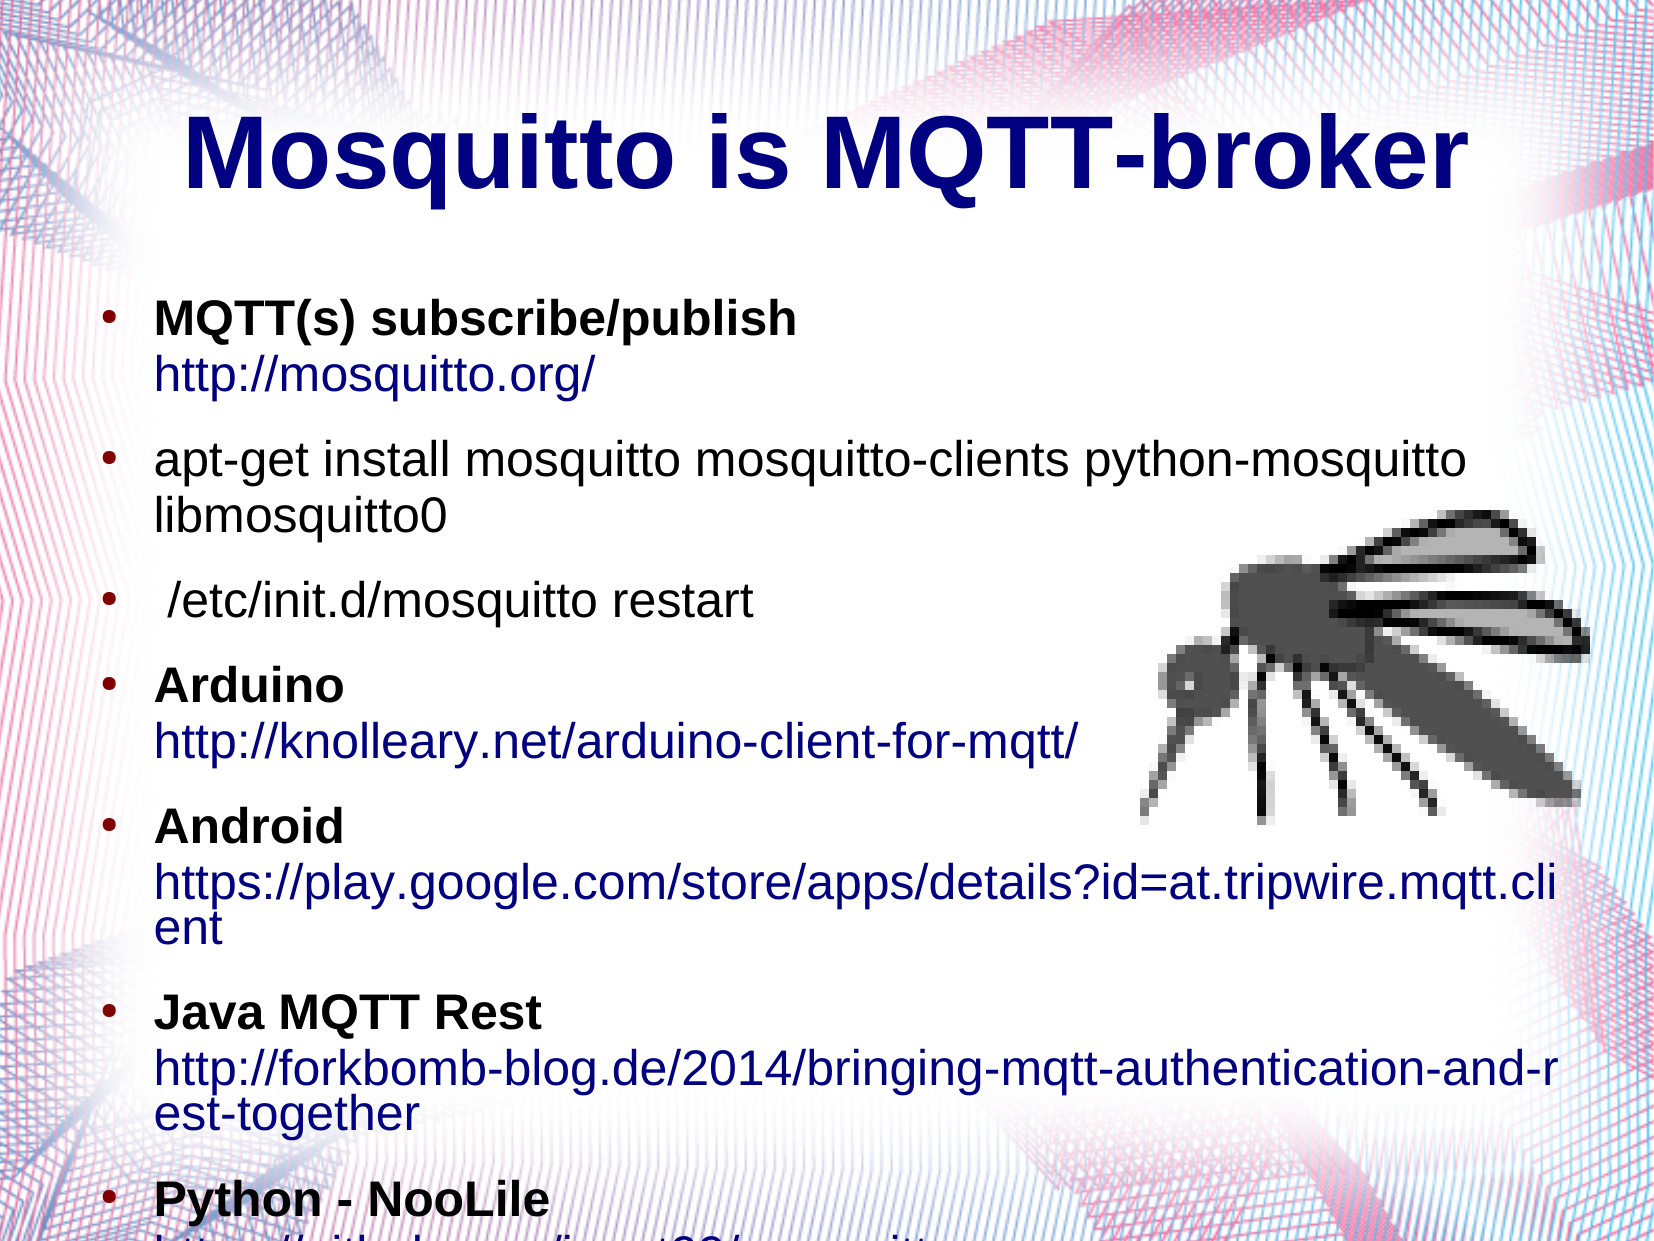

# Mosquitto is MQTT-broker
MQTT(s) subscribe/publish
http://mosquitto.org/
apt-get install mosquitto mosquitto-clients python-mosquitto libmosquitto0
 /etc/init.d/mosquitto restart
Arduino
http://knolleary.net/arduino-client-for-mqtt/
Android
https://play.google.com/store/apps/details?id=at.tripwire.mqtt.client
Java MQTT Resthttp://forkbomb-blog.de/2014/bringing-mqtt-authentication-and-rest-together
Python - NooLile
https://github.com/ignat99/mosquitto